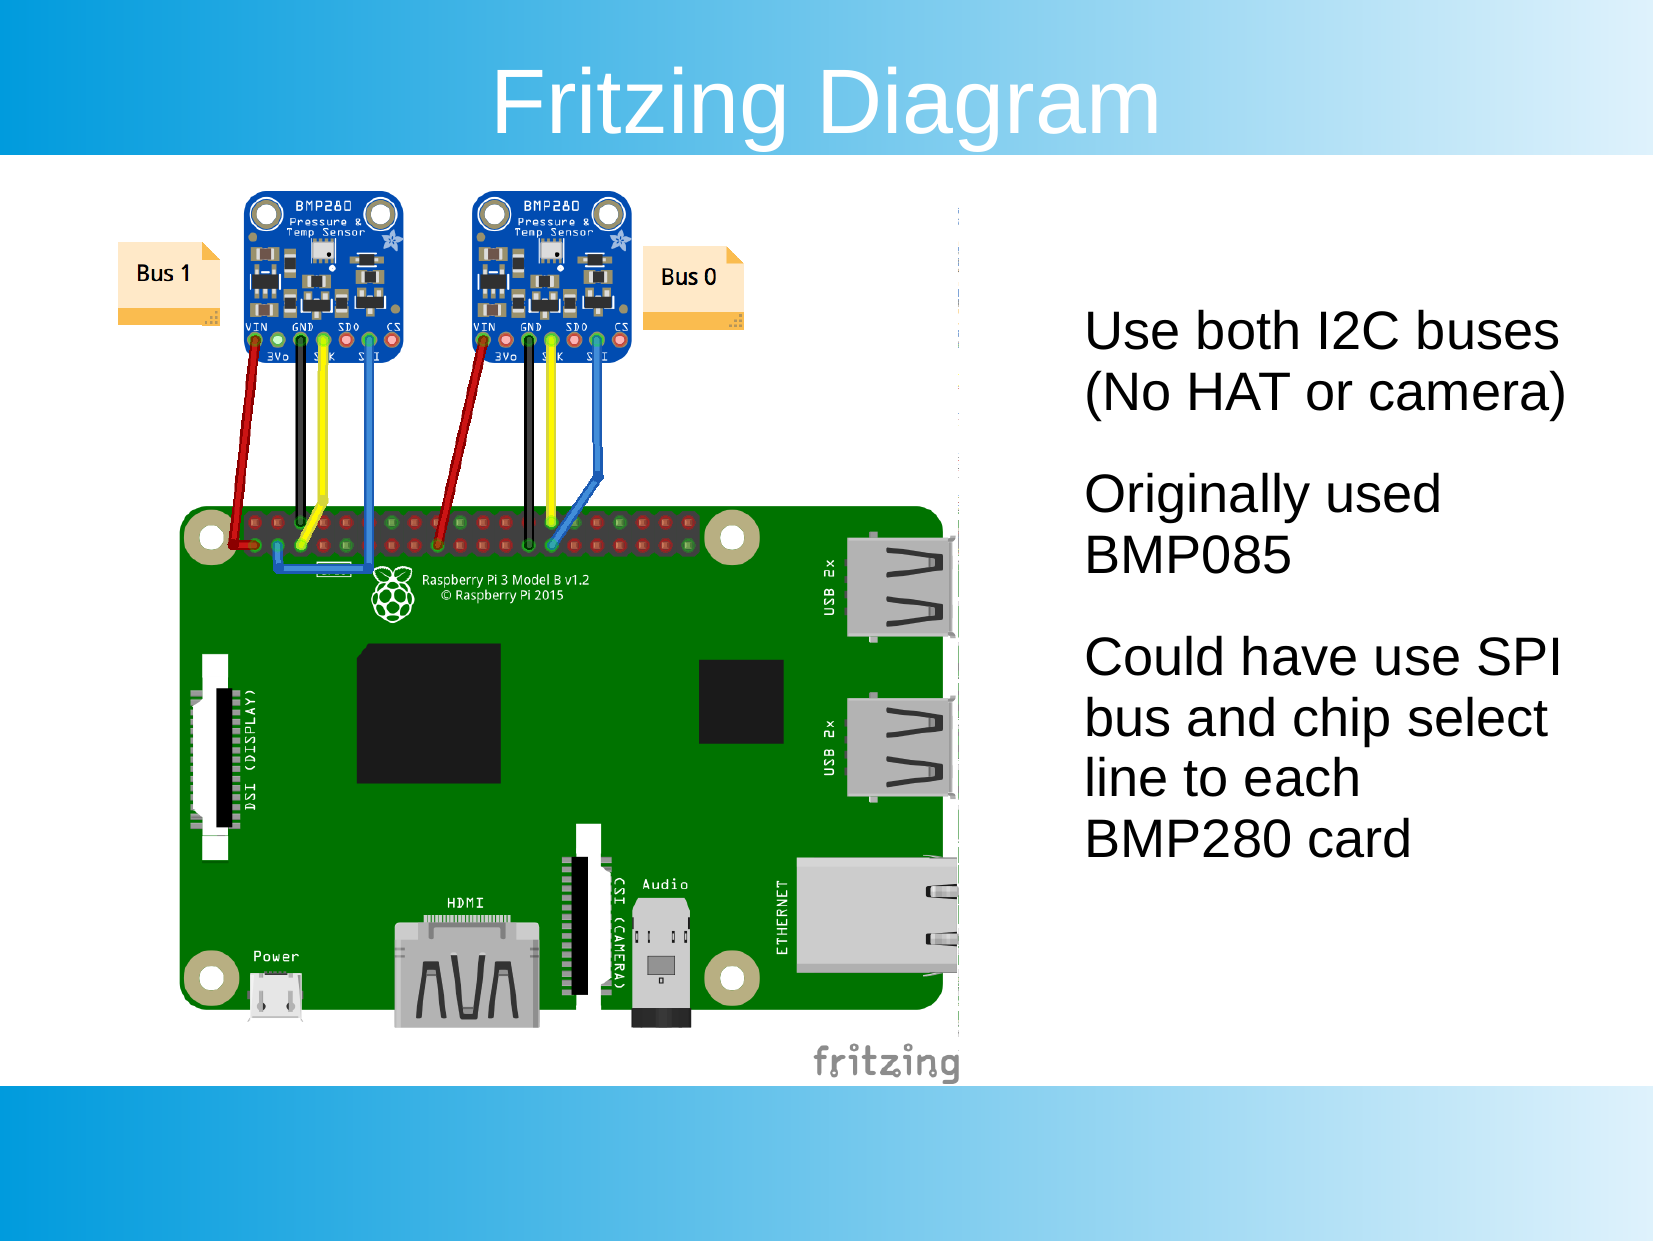

# Fritzing Diagram
Use both I2C buses (No HAT or camera)
Originally used BMP085
Could have use SPI bus and chip select line to each BMP280 card